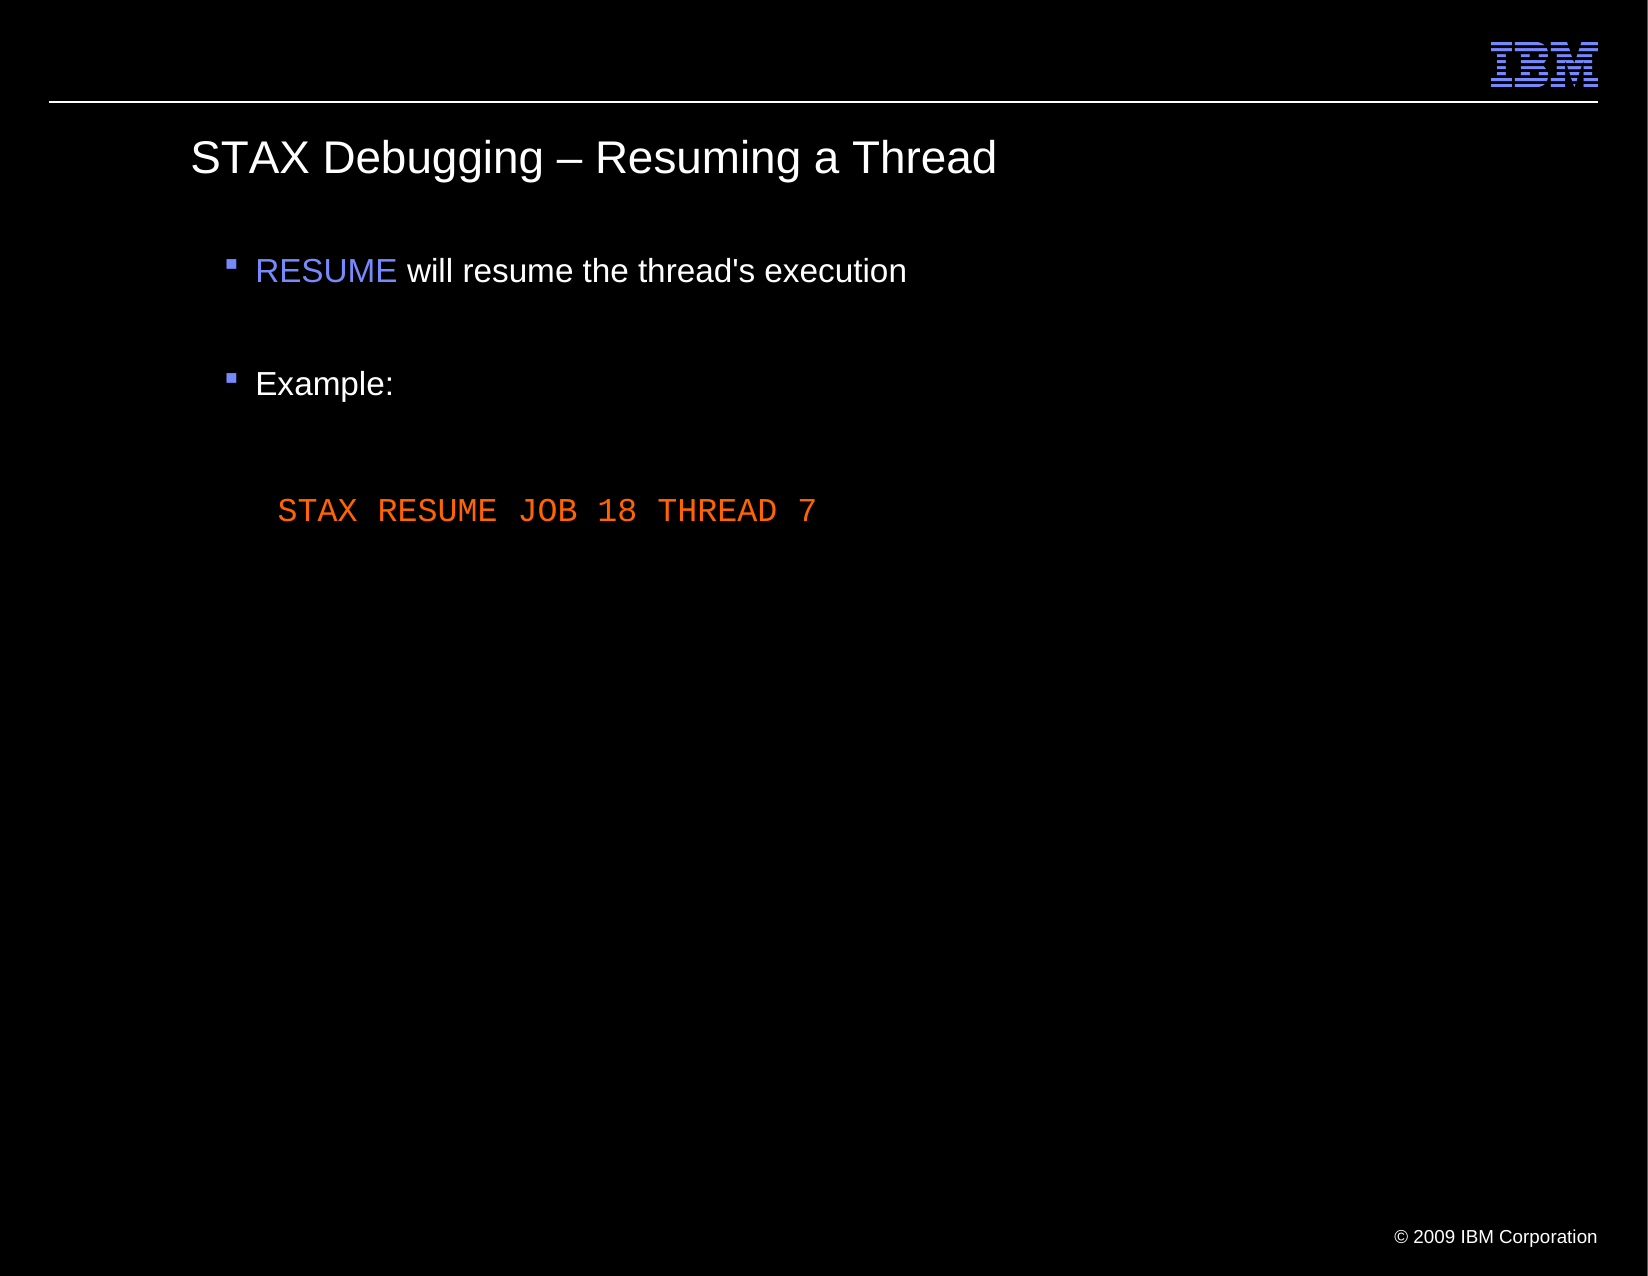

STAX Debugging – Resuming a Thread
# RESUME will resume the thread's execution
Example:
STAX RESUME JOB 18 THREAD 7